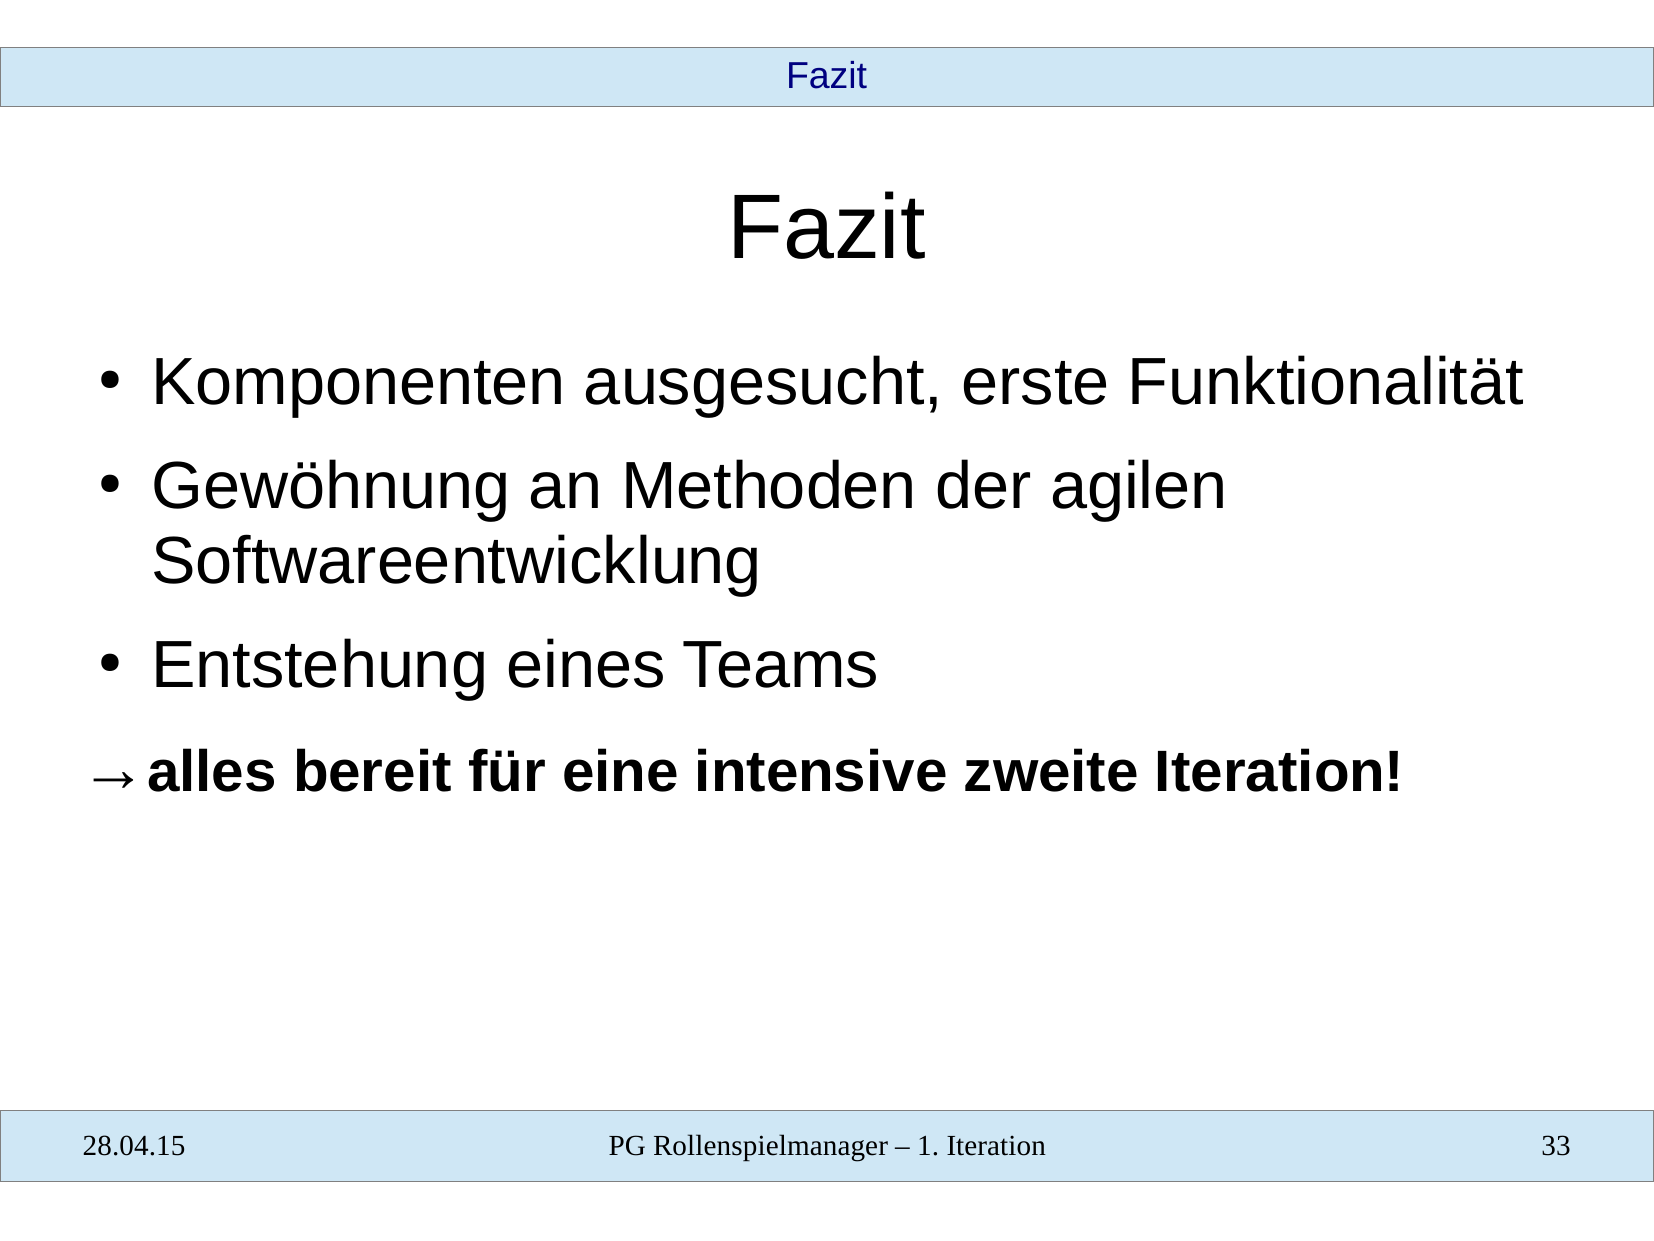

Fazit
# Fazit
Komponenten ausgesucht, erste Funktionalität
Gewöhnung an Methoden der agilen Softwareentwicklung
Entstehung eines Teams
→alles bereit für eine intensive zweite Iteration!
28.04.15
PG Rollenspielmanager - 1. Iteration
33